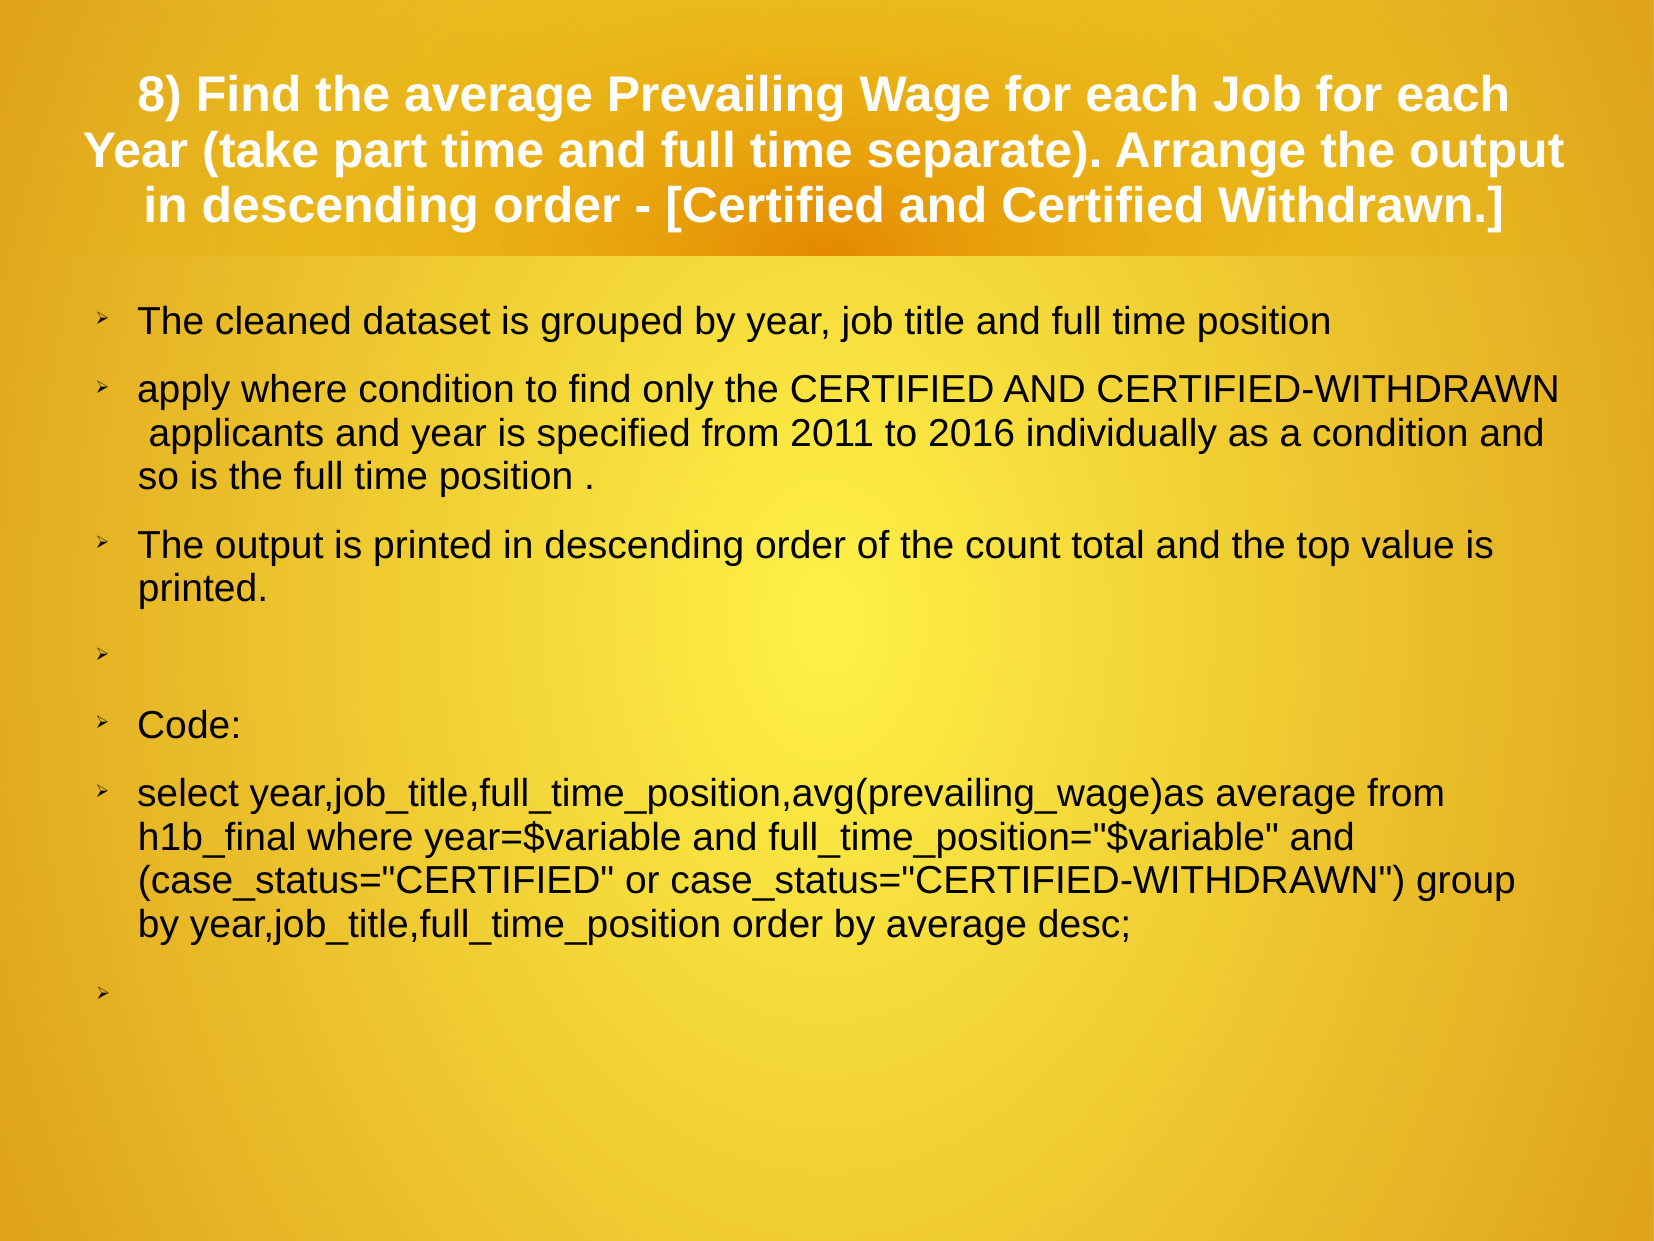

# 8) Find the average Prevailing Wage for each Job for each Year (take part time and full time separate). Arrange the output in descending order - [Certified and Certified Withdrawn.]
The cleaned dataset is grouped by year, job title and full time position
apply where condition to find only the CERTIFIED AND CERTIFIED-WITHDRAWN applicants and year is specified from 2011 to 2016 individually as a condition and so is the full time position .
The output is printed in descending order of the count total and the top value is printed.
Code:
select year,job_title,full_time_position,avg(prevailing_wage)as average from h1b_final where year=$variable and full_time_position="$variable" and (case_status="CERTIFIED" or case_status="CERTIFIED-WITHDRAWN") group by year,job_title,full_time_position order by average desc;